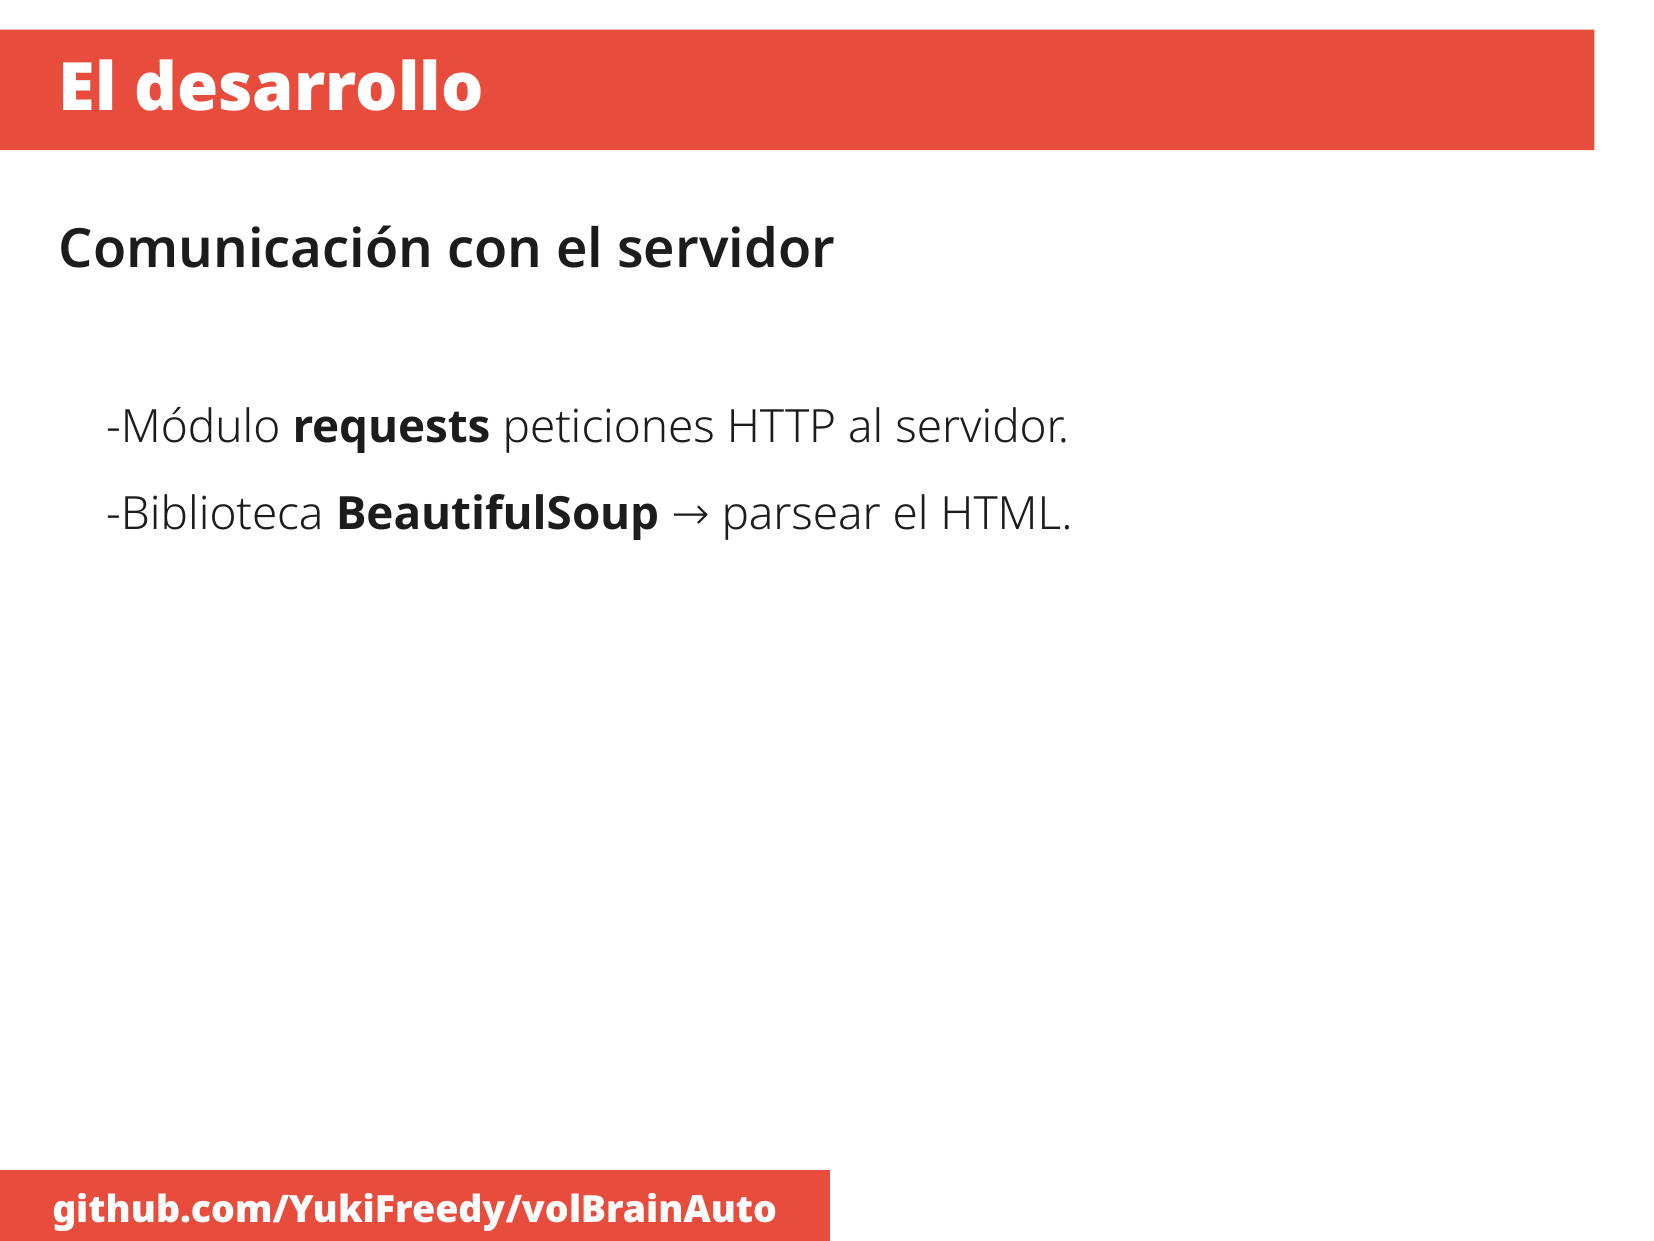

# El desarrollo
Comunicación con el servidor
-Módulo requests peticiones HTTP al servidor.
-Biblioteca BeautifulSoup → parsear el HTML.